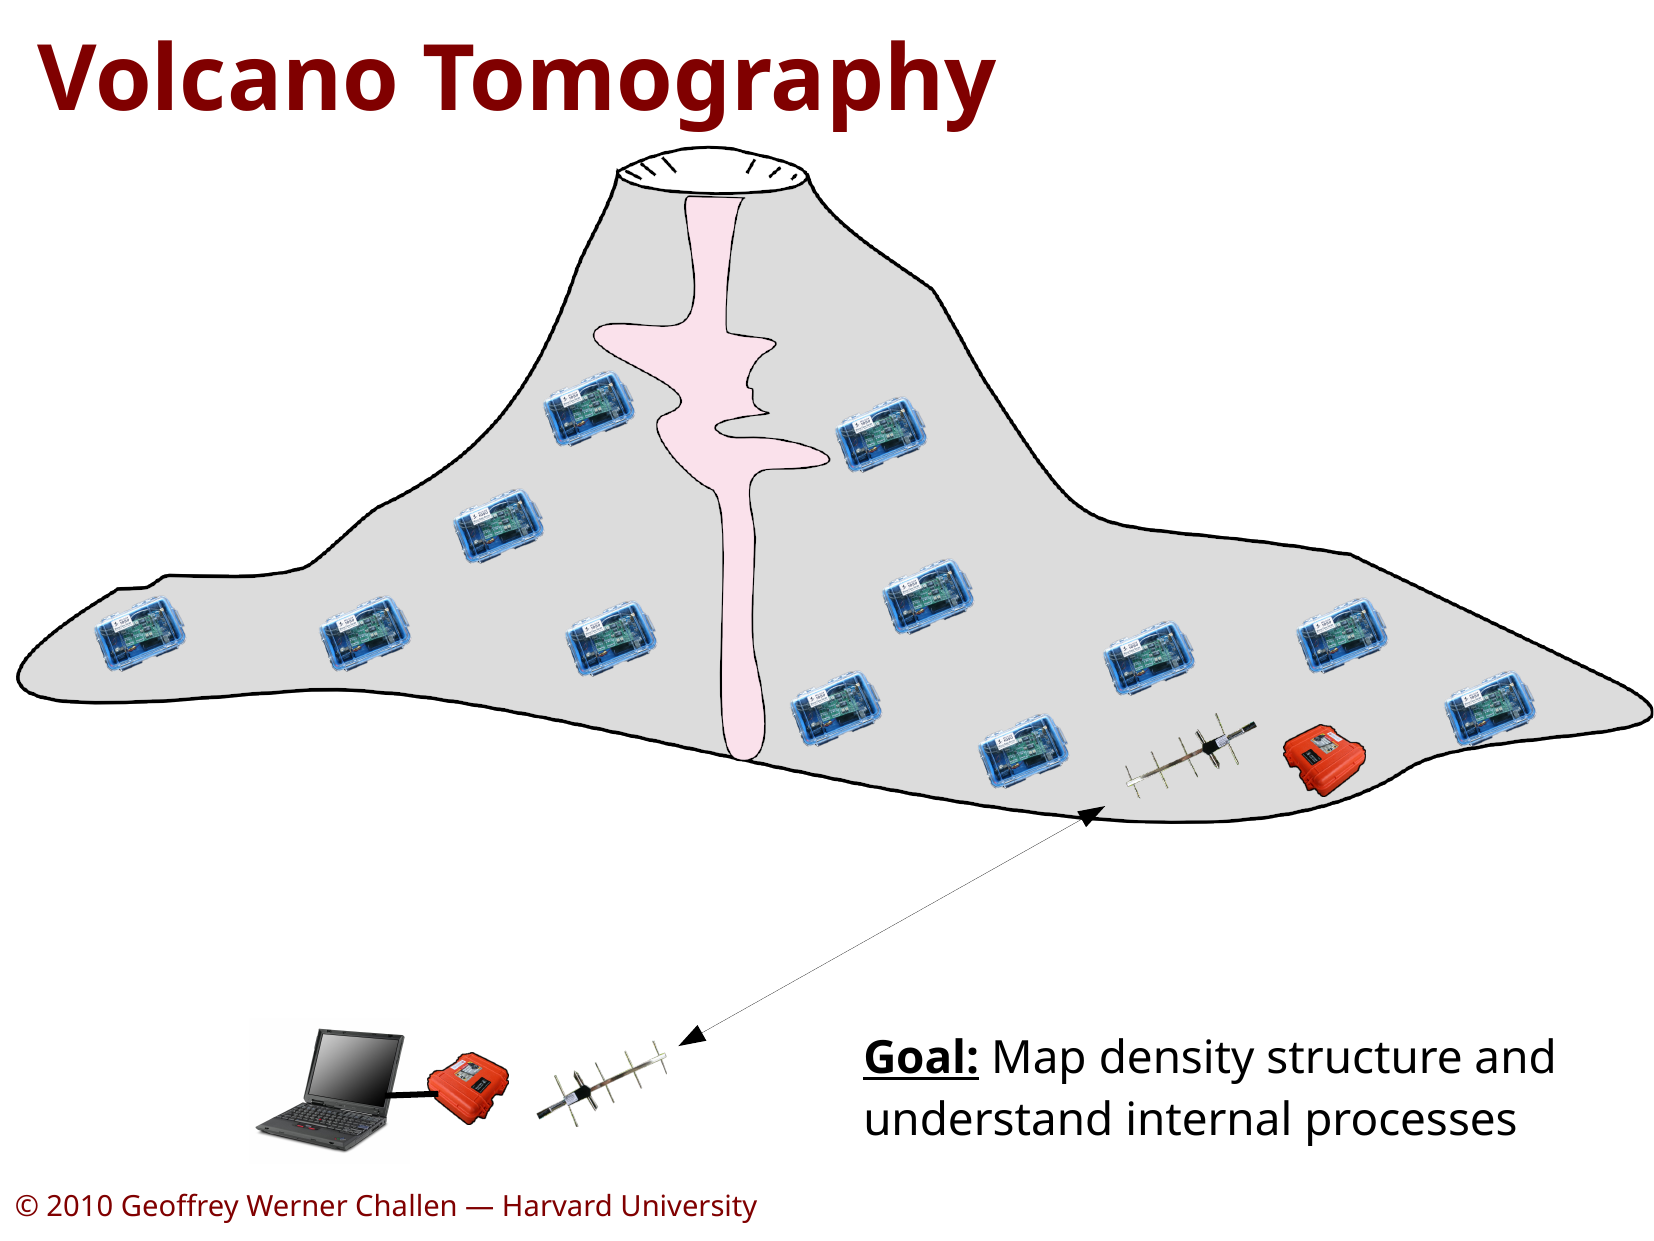

# Volcano Tomography
Goal: Map density structure and understand internal processes